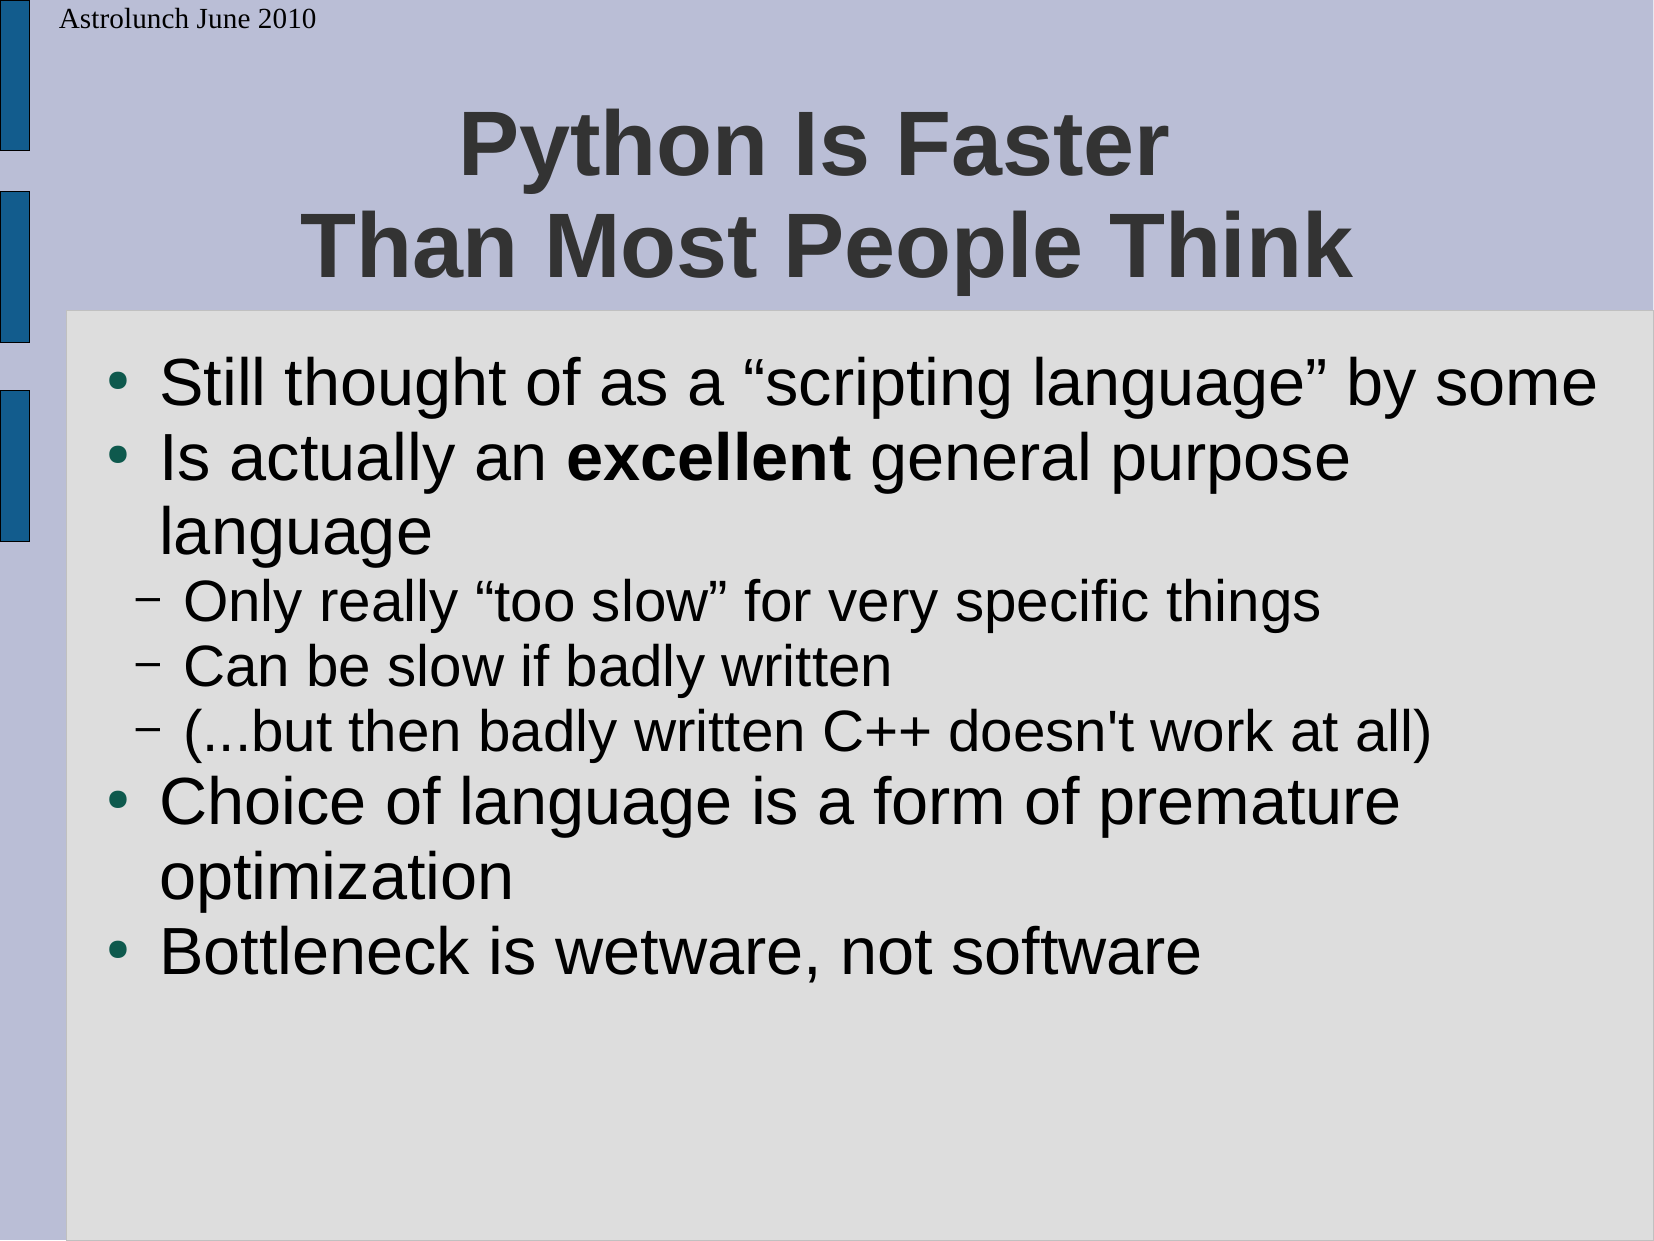

Astrolunch June 2010
# Python Is Faster Than Most People Think
Still thought of as a “scripting language” by some
Is actually an excellent general purpose language
Only really “too slow” for very specific things
Can be slow if badly written
(...but then badly written C++ doesn't work at all)
Choice of language is a form of premature optimization
Bottleneck is wetware, not software